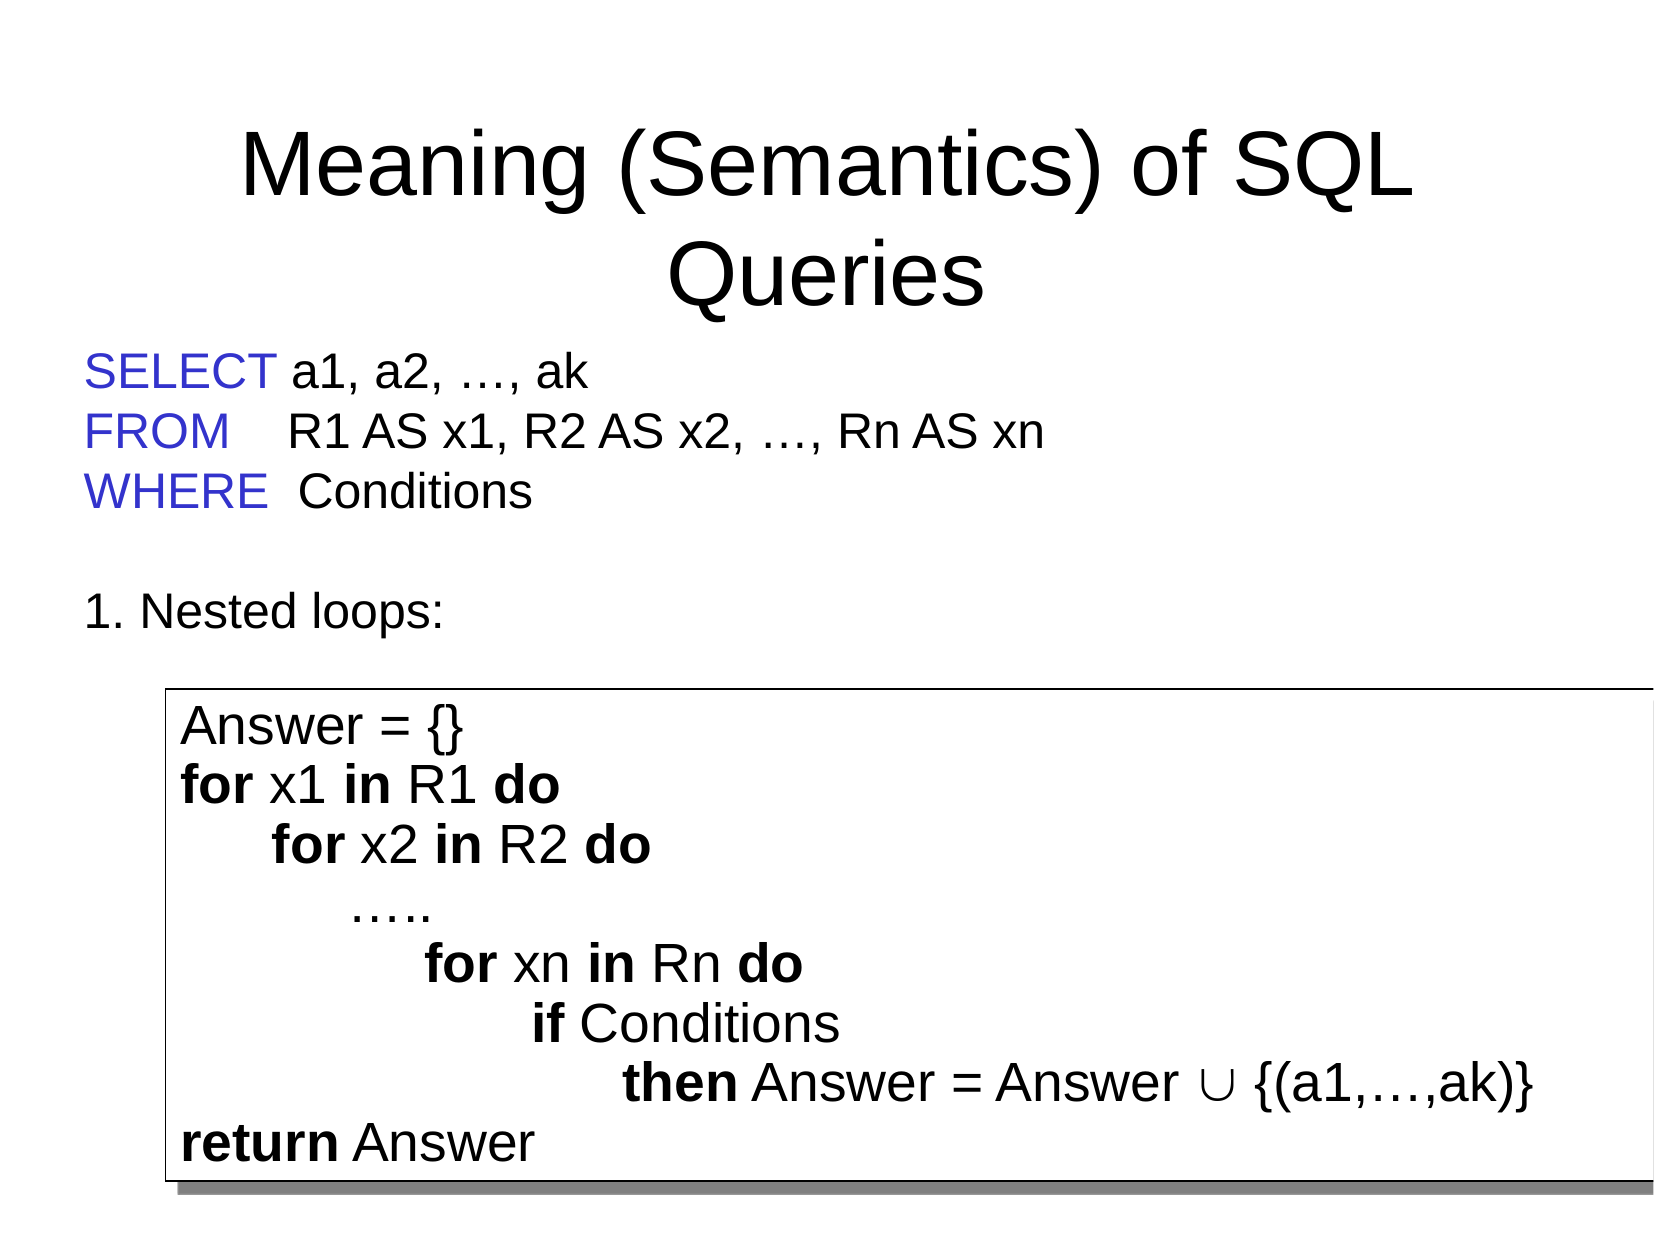

# Meaning (Semantics) of SQL Queries
SELECT a1, a2, …, ak
FROM R1 AS x1, R2 AS x2, …, Rn AS xn
WHERE Conditions
1. Nested loops:
Answer = {}
for x1 in R1 do
 for x2 in R2 do
 …..
 for xn in Rn do
 if Conditions
 then Answer = Answer  {(a1,…,ak)}
return Answer
44